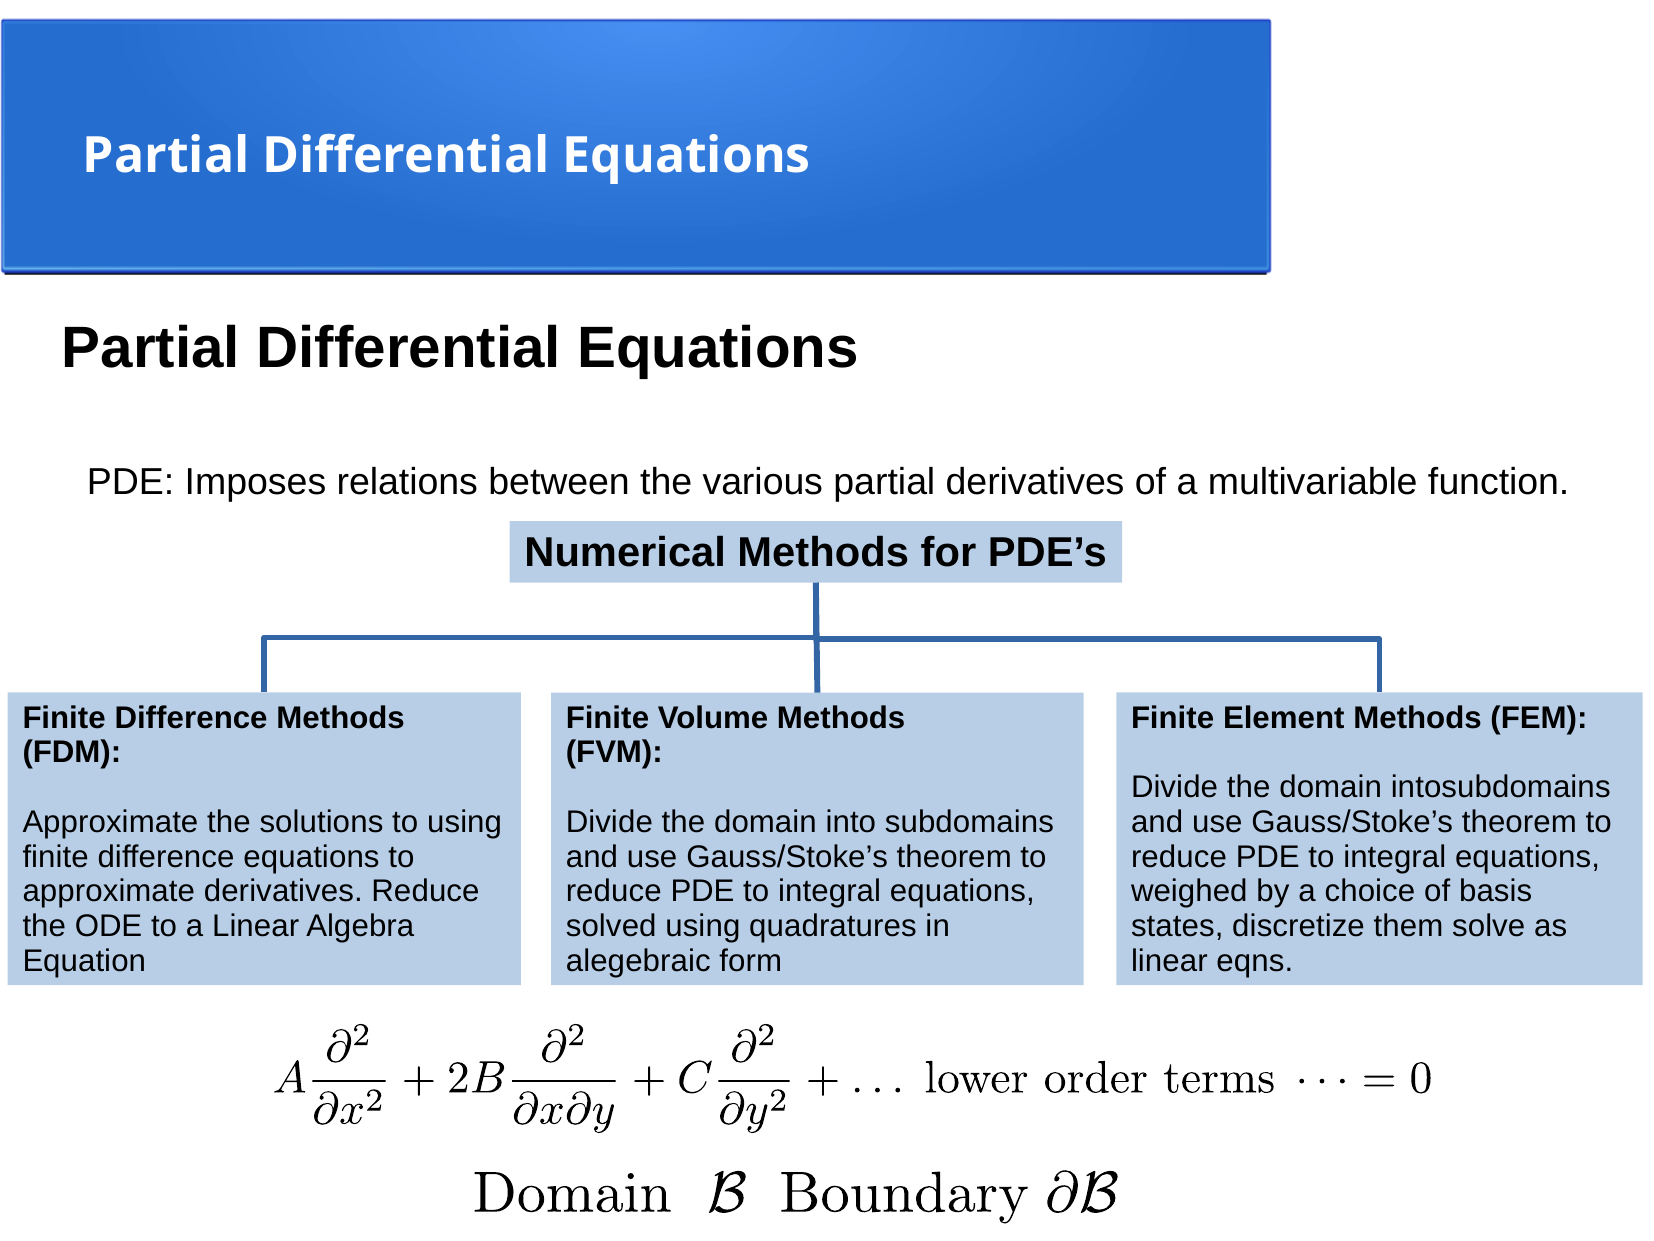

Partial Differential Equations
Partial Differential Equations
PDE: Imposes relations between the various partial derivatives of a multivariable function.
Numerical Methods for PDE’s
Finite Difference Methods (FDM):
Approximate the solutions to using finite difference equations to approximate derivatives. Reduce the ODE to a Linear Algebra Equation
Finite Element Methods (FEM):
Divide the domain intosubdomains and use Gauss/Stoke’s theorem to reduce PDE to integral equations, weighed by a choice of basis states, discretize them solve as linear eqns.
Finite Volume Methods
(FVM):
Divide the domain into subdomains and use Gauss/Stoke’s theorem to reduce PDE to integral equations, solved using quadratures in alegebraic form